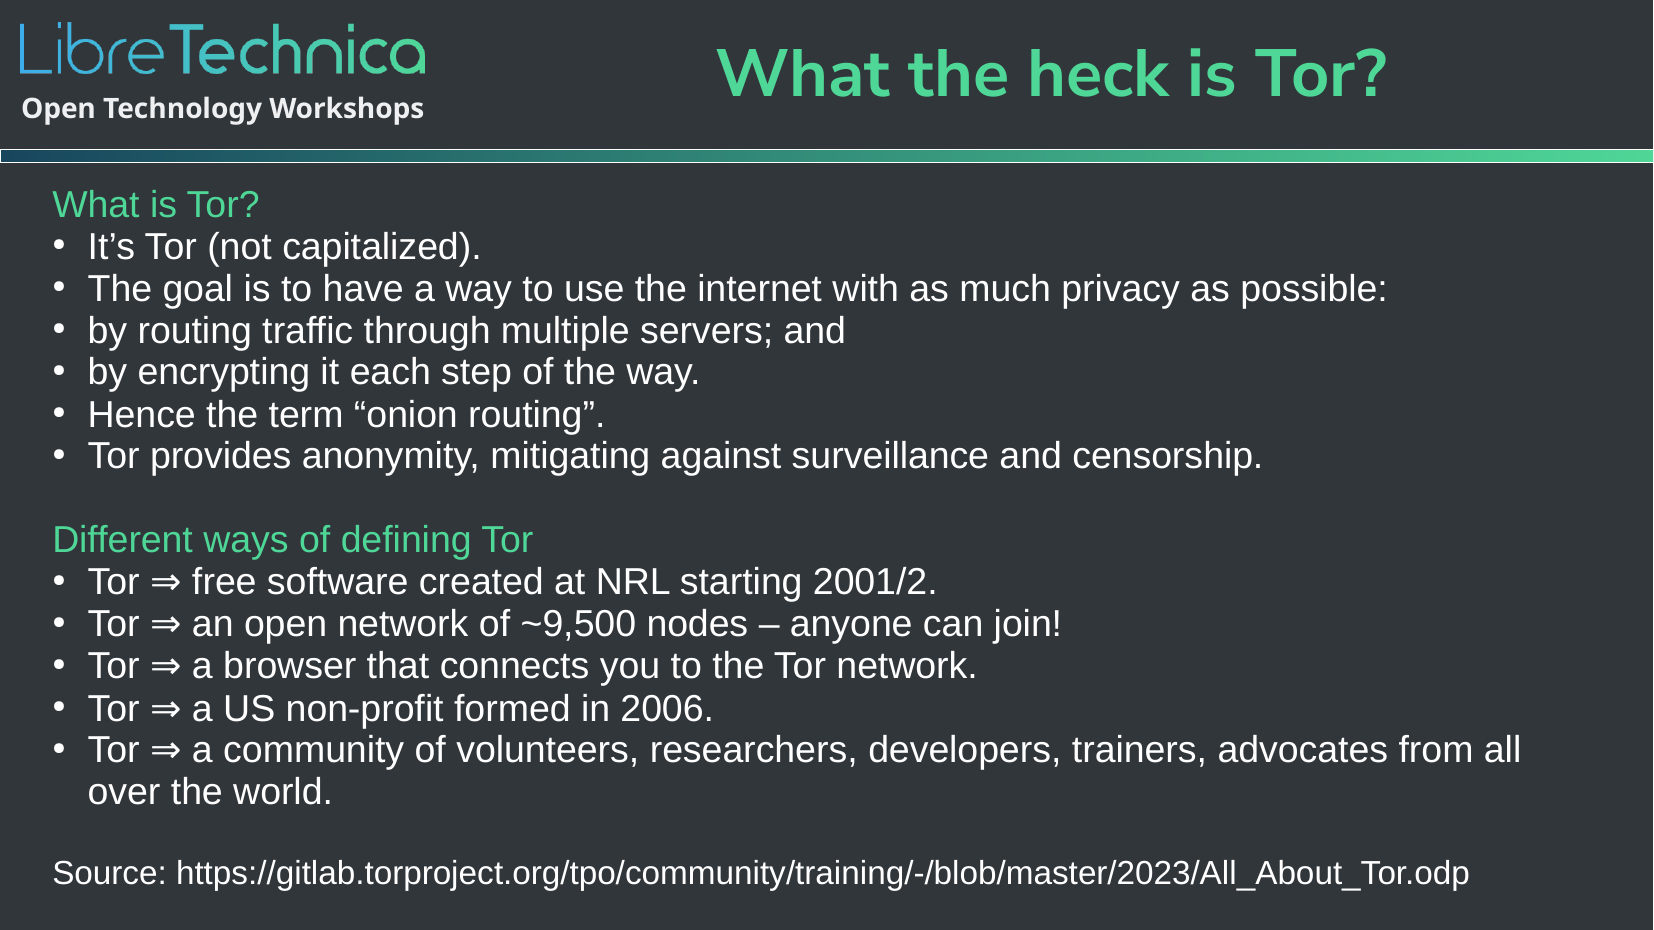

What the heck is Tor?
# Open Technology Workshops
What is Tor?
It’s Tor (not capitalized).
The goal is to have a way to use the internet with as much privacy as possible:
by routing traffic through multiple servers; and
by encrypting it each step of the way.
Hence the term “onion routing”.
Tor provides anonymity, mitigating against surveillance and censorship.
Different ways of defining Tor
Tor ⇒ free software created at NRL starting 2001/2.
Tor ⇒ an open network of ~9,500 nodes – anyone can join!
Tor ⇒ a browser that connects you to the Tor network.
Tor ⇒ a US non-profit formed in 2006.
Tor ⇒ a community of volunteers, researchers, developers, trainers, advocates from all over the world.
Source: https://gitlab.torproject.org/tpo/community/training/-/blob/master/2023/All_About_Tor.odp